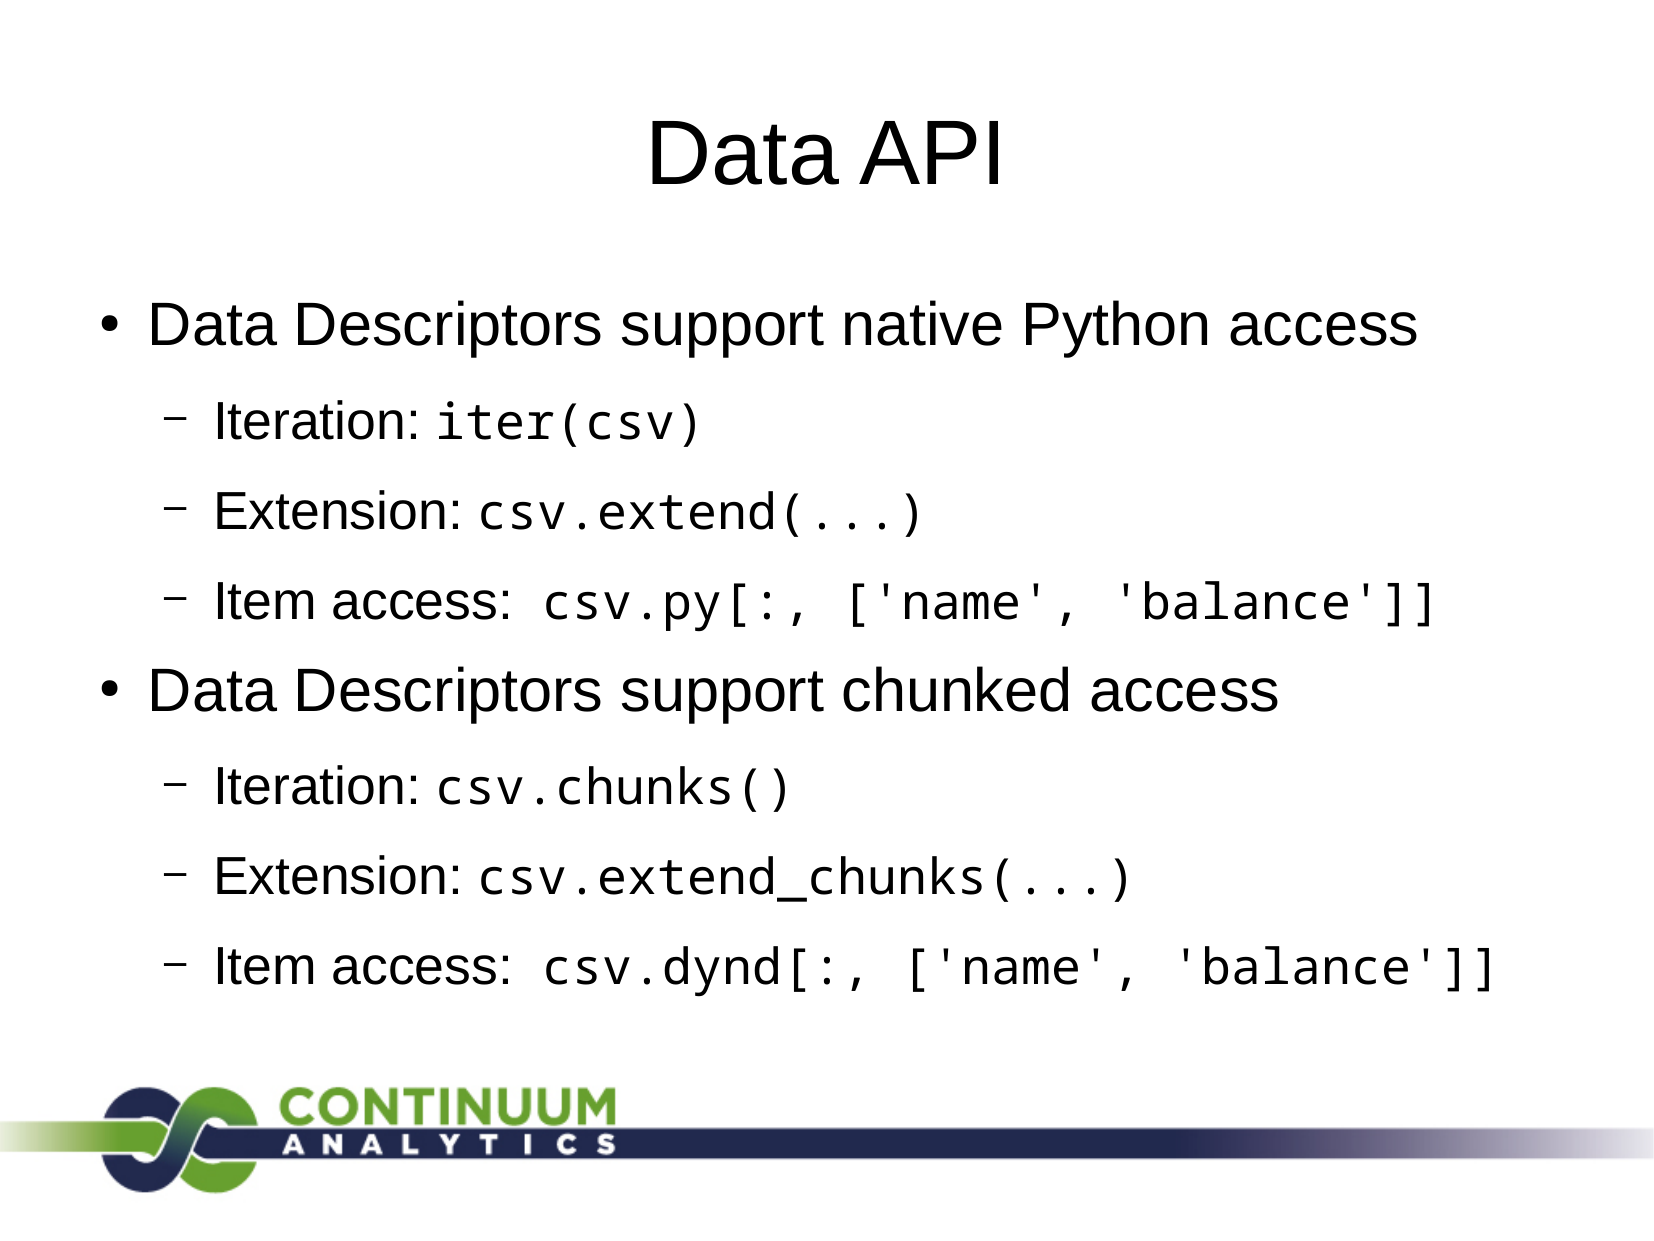

# Data API
Data Descriptors support native Python access
Iteration: iter(csv)
Extension: csv.extend(...)
Item access: csv.py[:, ['name', 'balance']]
Data Descriptors support chunked access
Iteration: csv.chunks()
Extension: csv.extend_chunks(...)
Item access: csv.dynd[:, ['name', 'balance']]